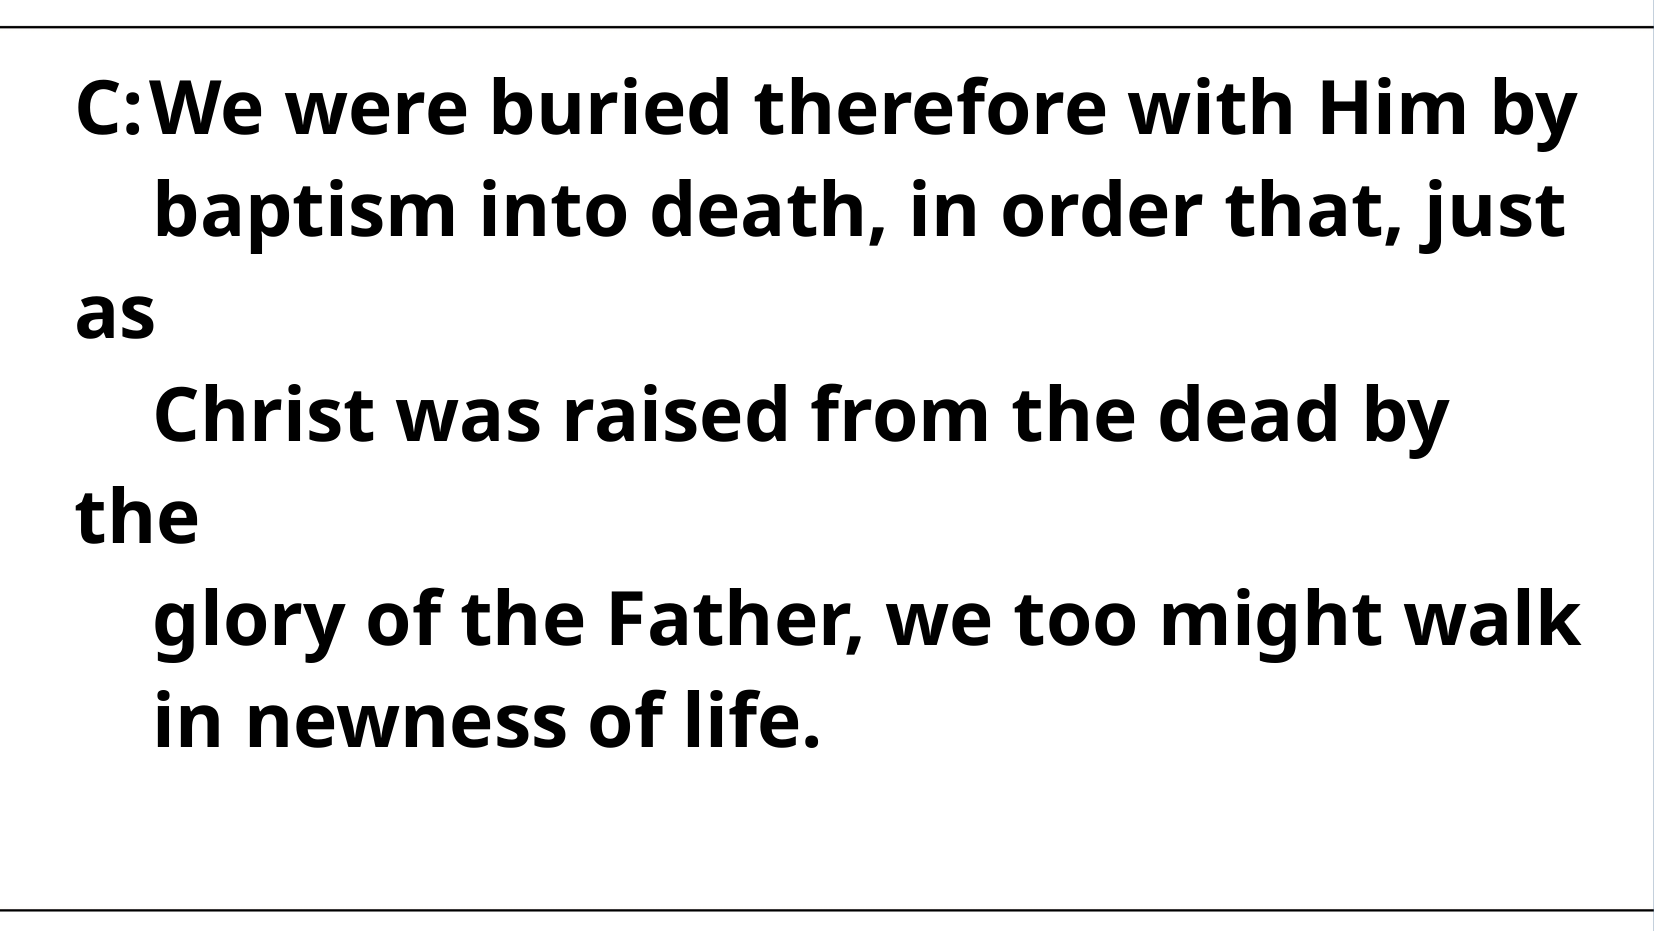

C:	We were buried therefore with Him by
 baptism into death, in order that, just as
 Christ was raised from the dead by the
 glory of the Father, we too might walk
 in newness of life.